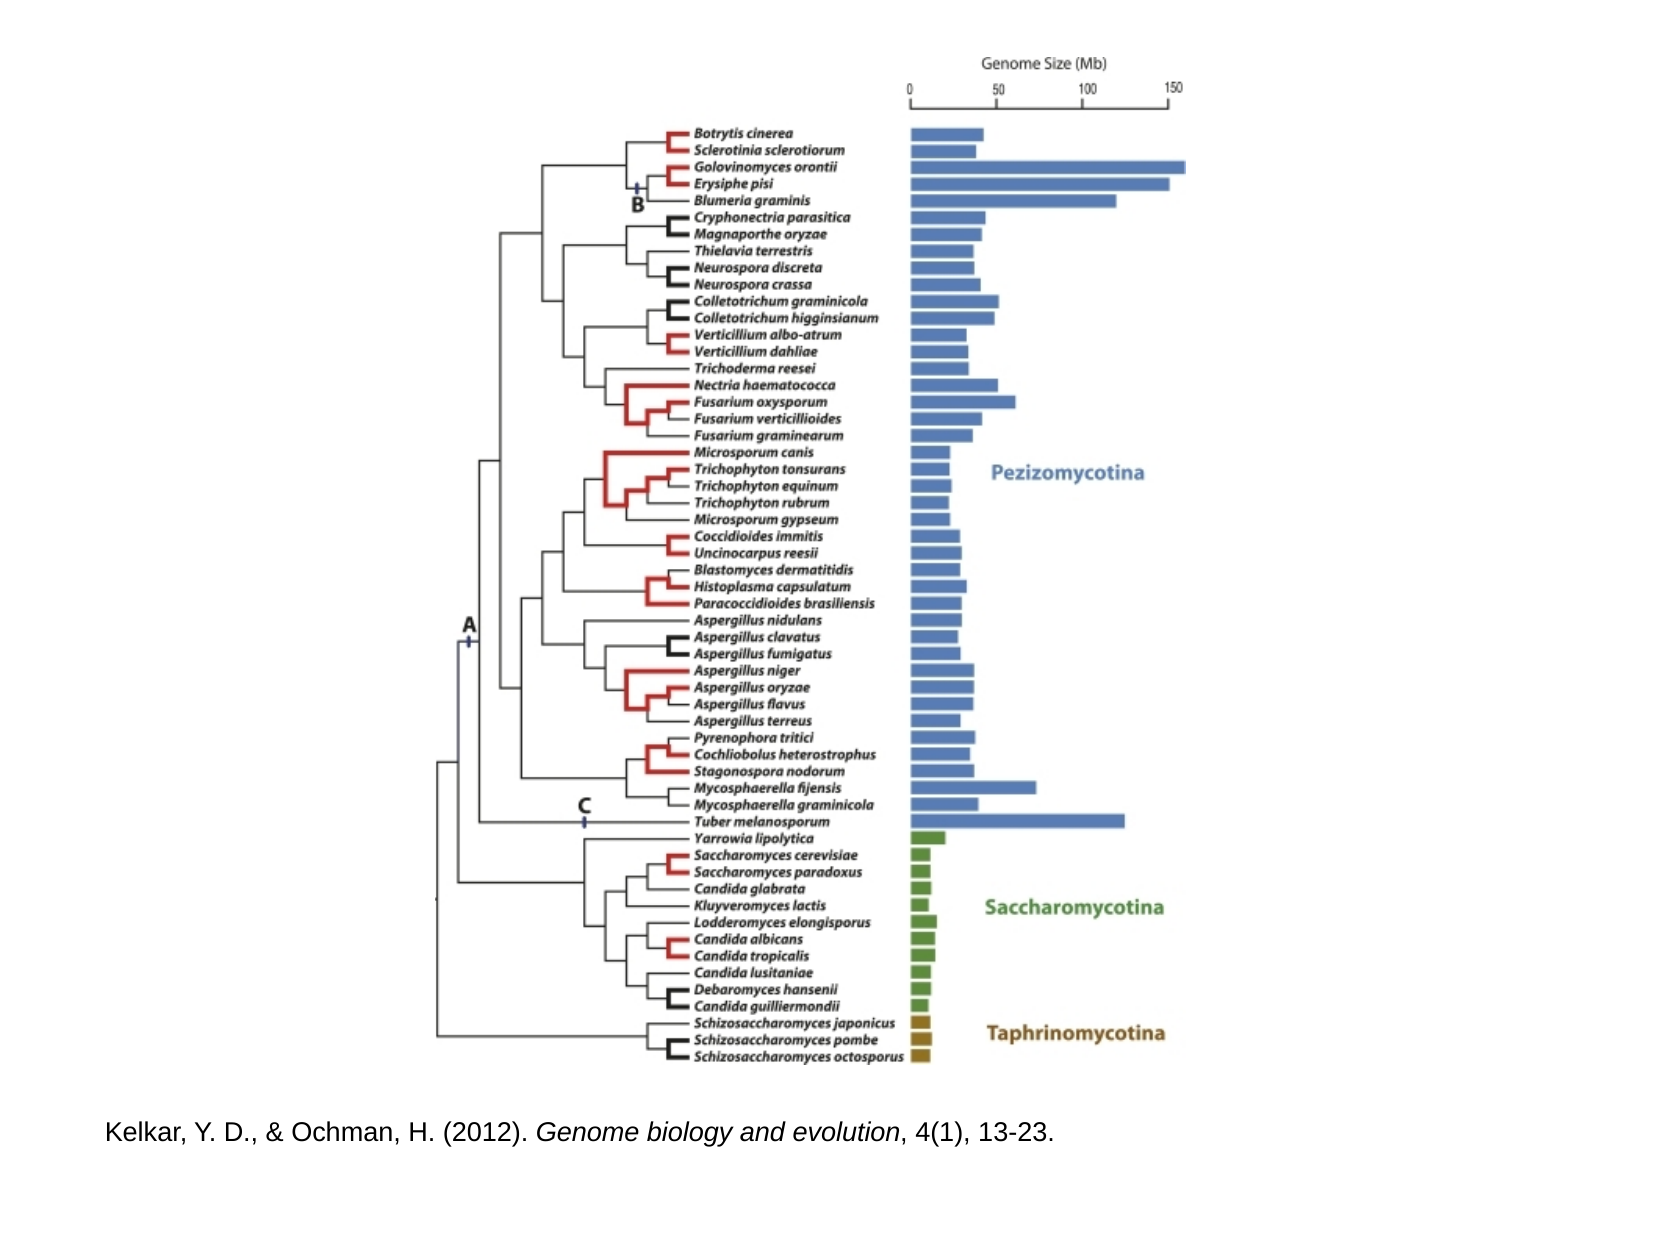

Kelkar, Y. D., & Ochman, H. (2012). Genome biology and evolution, 4(1), 13-23.